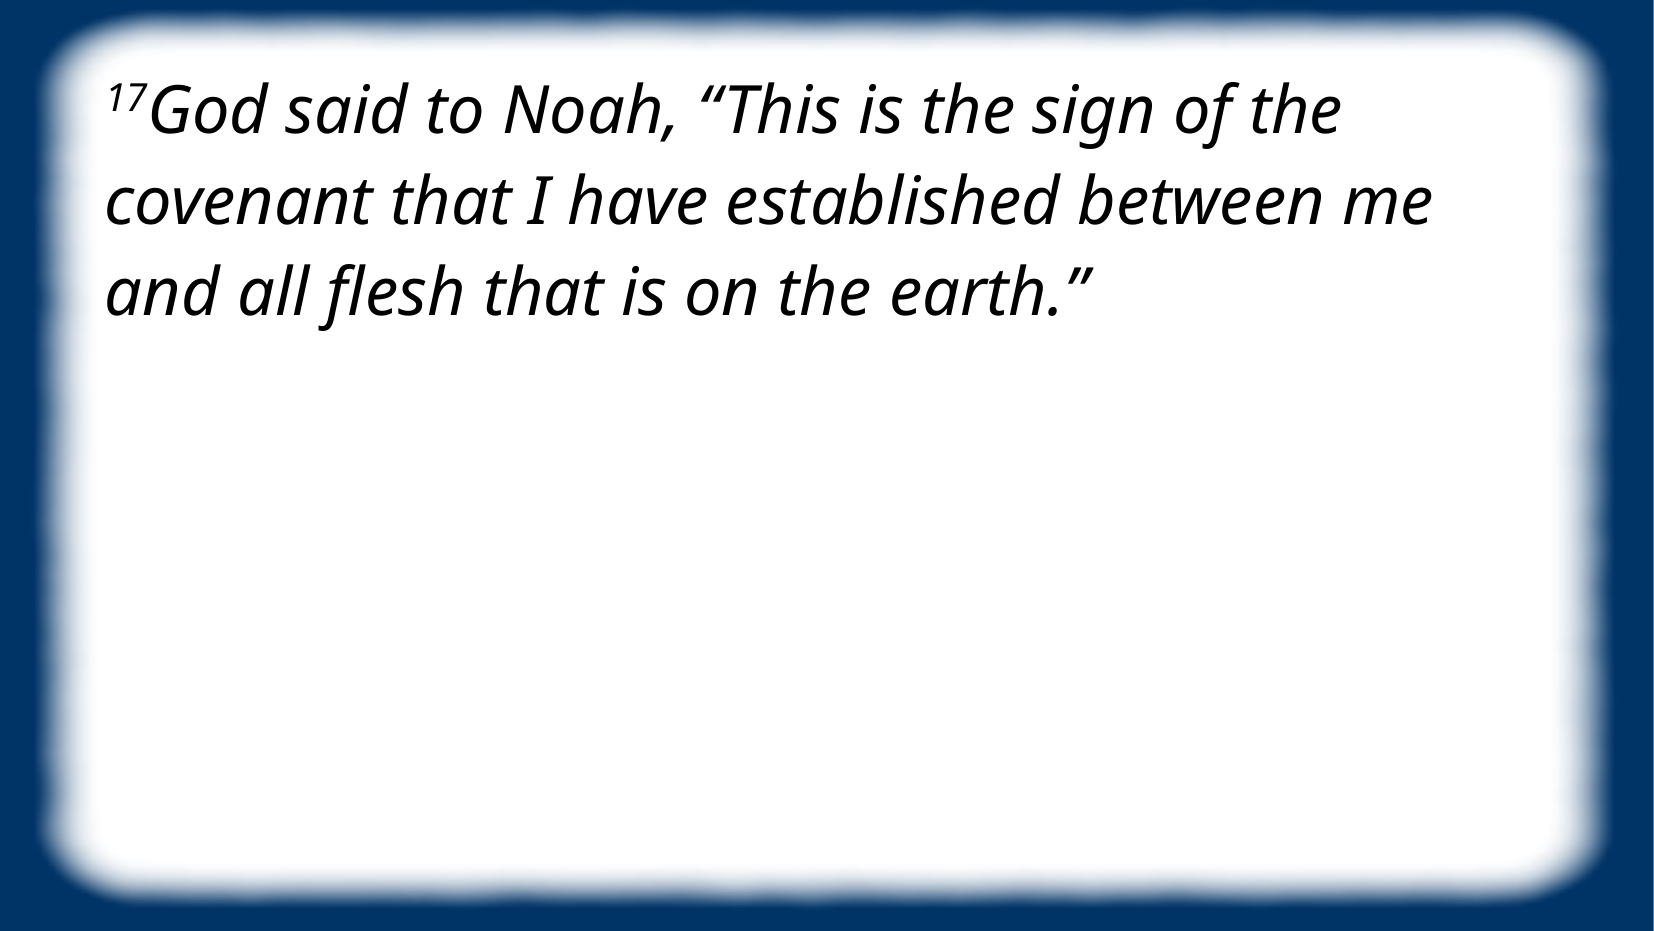

17God said to Noah, “This is the sign of the covenant that I have established between me and all flesh that is on the earth.”